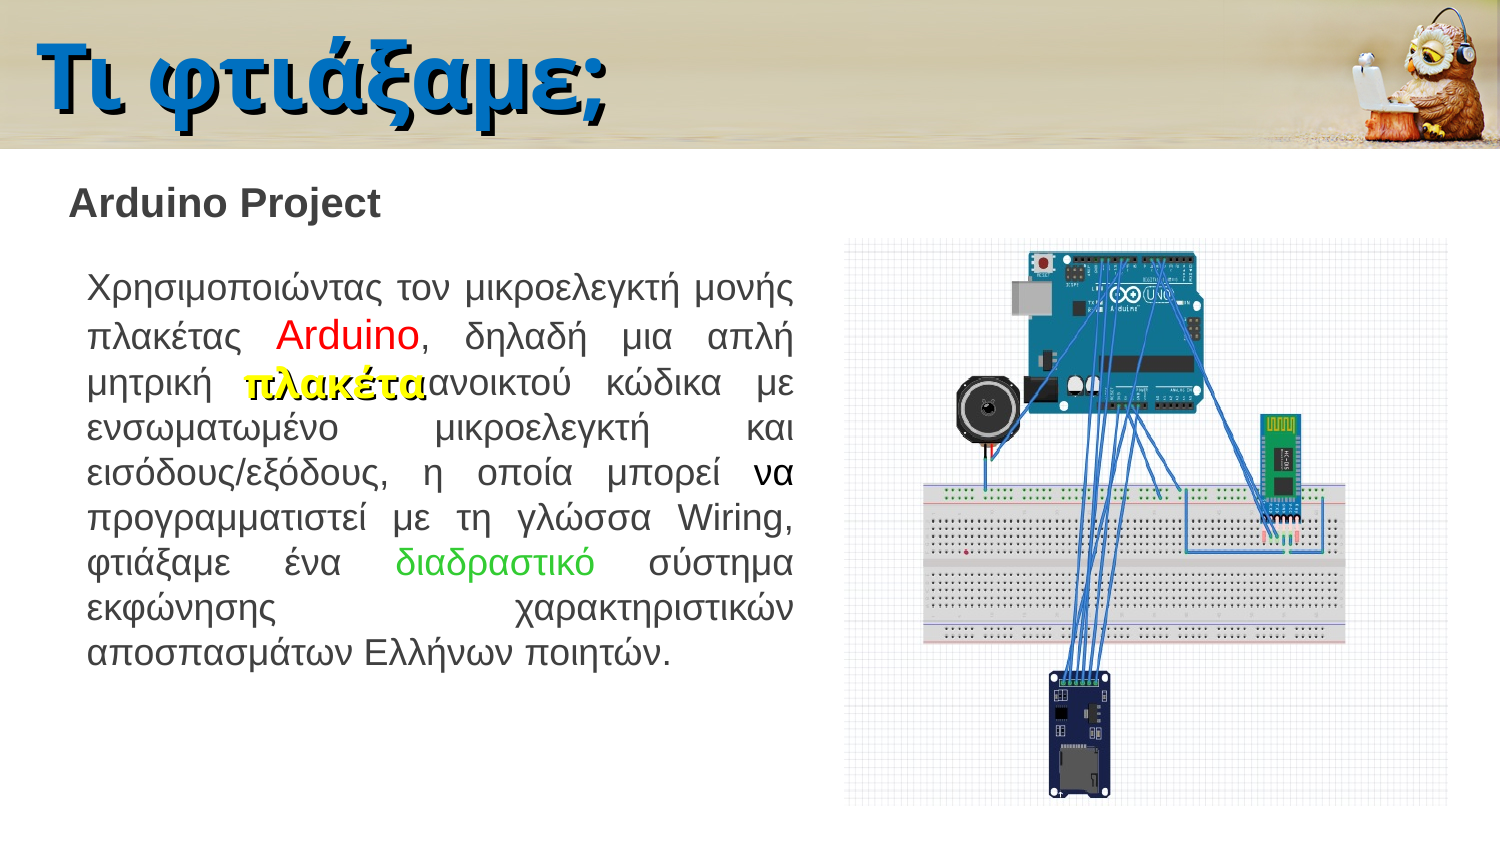

Τι φτιάξαμε;
# Arduino Project
Χρησιμοποιώντας τον μικροελεγκτή μονής πλακέτας Arduino, δηλαδή μια απλή μητρική πλακέτα ανοικτού κώδικα με ενσωματωμένο μικροελεγκτή και εισόδους/εξόδους, η οποία μπορεί να προγραμματιστεί με τη γλώσσα Wiring, φτιάξαμε ένα διαδραστικό σύστημα εκφώνησης χαρακτηριστικών αποσπασμάτων Ελλήνων ποιητών.
πλακέτα